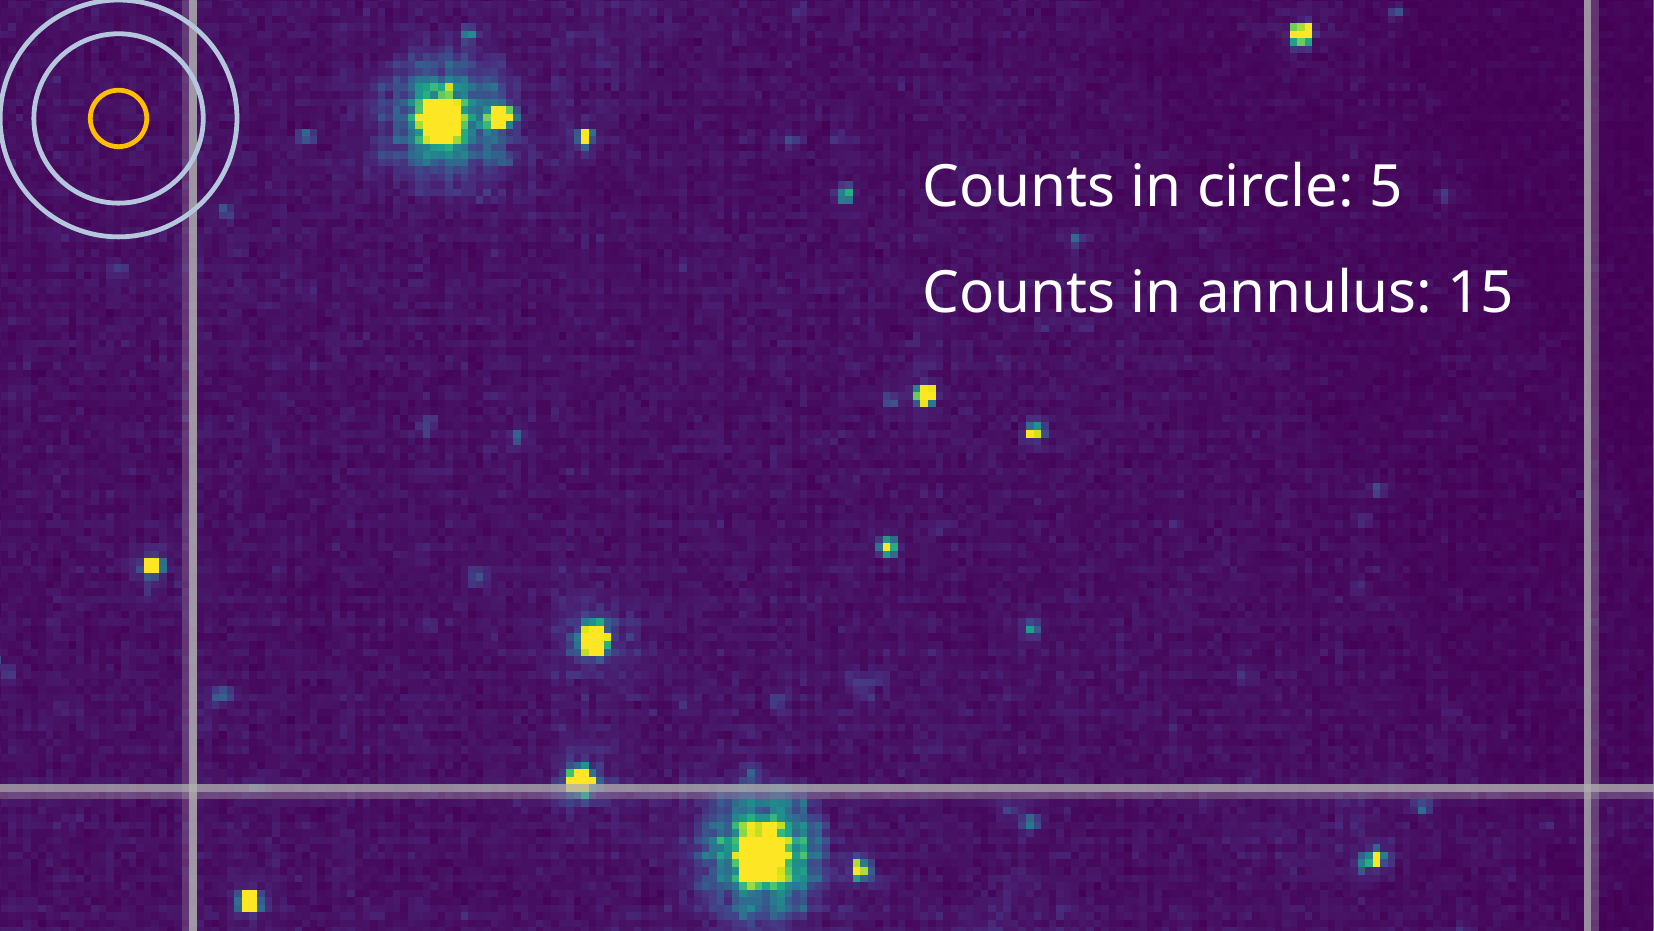

Counts in circle: 5
Counts in annulus: 15